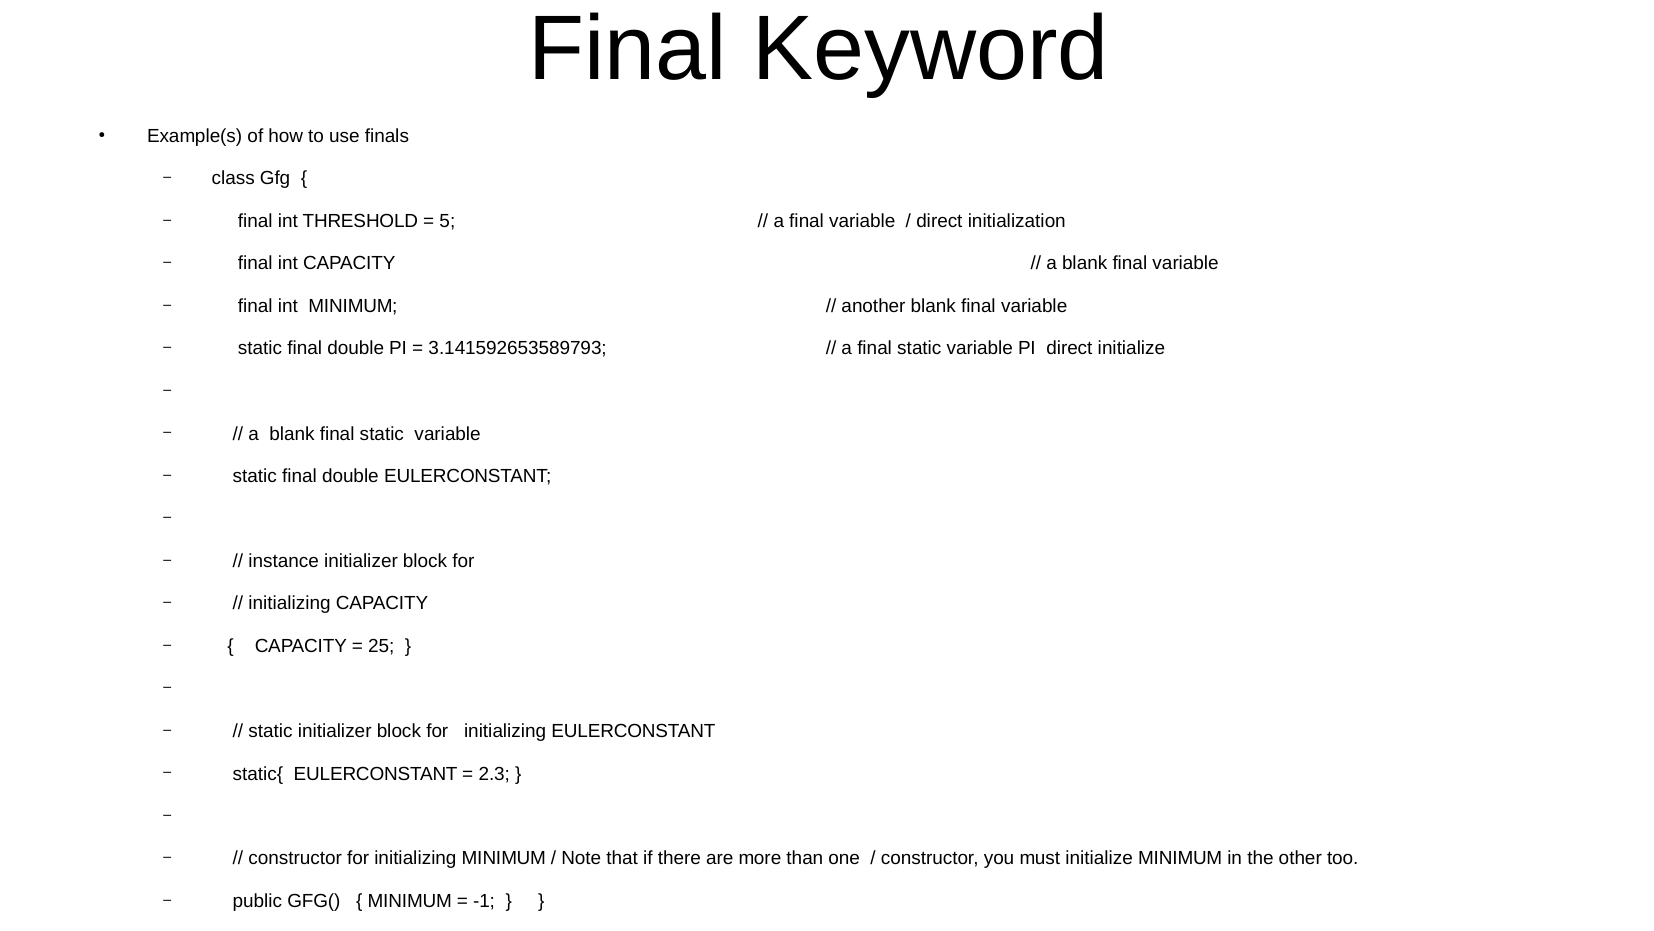

# Final Keyword
Example(s) of how to use finals
class Gfg {
 final int THRESHOLD = 5; 			 	 				 	 	// a final variable / direct initialization
 final int CAPACITY				 	 	 			 	 	 				 		 	// a blank final variable
 final int MINIMUM; 				 			 	 		 				 			 	// another blank final variable
 static final double PI = 3.141592653589793; 		 					 				 	// a final static variable PI direct initialize
 // a blank final static variable
 static final double EULERCONSTANT;
 // instance initializer block for
 // initializing CAPACITY
 { CAPACITY = 25; }
 // static initializer block for initializing EULERCONSTANT
 static{ EULERCONSTANT = 2.3; }
 // constructor for initializing MINIMUM / Note that if there are more than one / constructor, you must initialize MINIMUM in the other too.
 public GFG() { MINIMUM = -1; } }